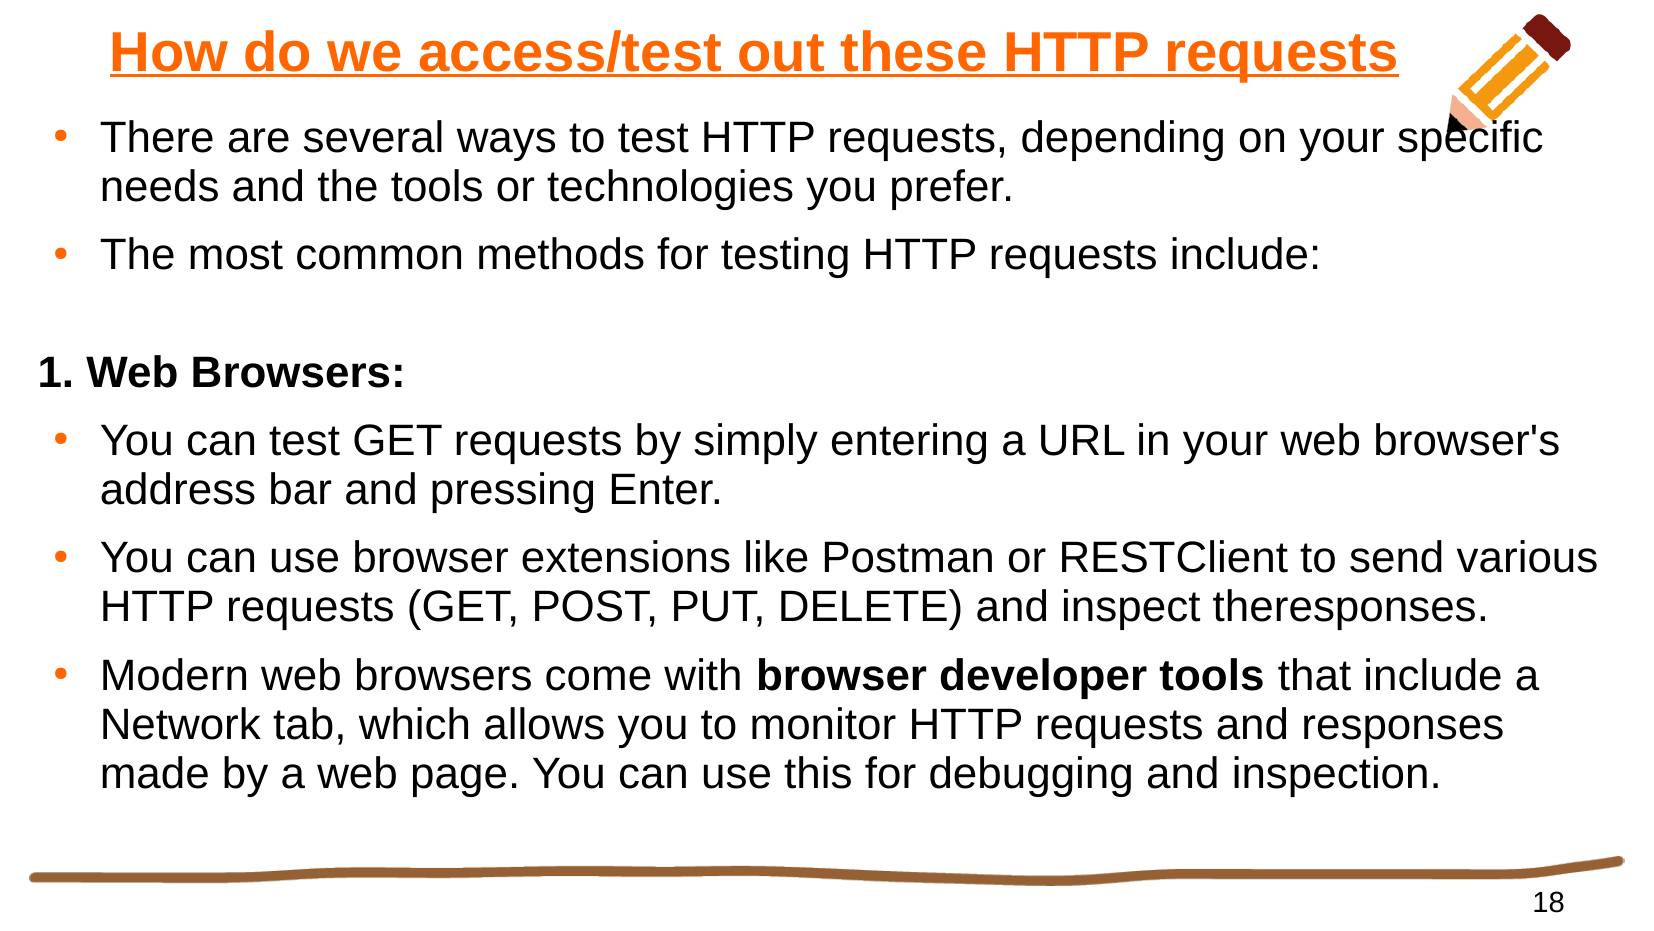

# How do we access/test out these HTTP requests
There are several ways to test HTTP requests, depending on your specific needs and the tools or technologies you prefer.
The most common methods for testing HTTP requests include:
1. Web Browsers:
You can test GET requests by simply entering a URL in your web browser's address bar and pressing Enter.
You can use browser extensions like Postman or RESTClient to send various HTTP requests (GET, POST, PUT, DELETE) and inspect theresponses.
Modern web browsers come with browser developer tools that include a Network tab, which allows you to monitor HTTP requests and responses made by a web page. You can use this for debugging and inspection.
18